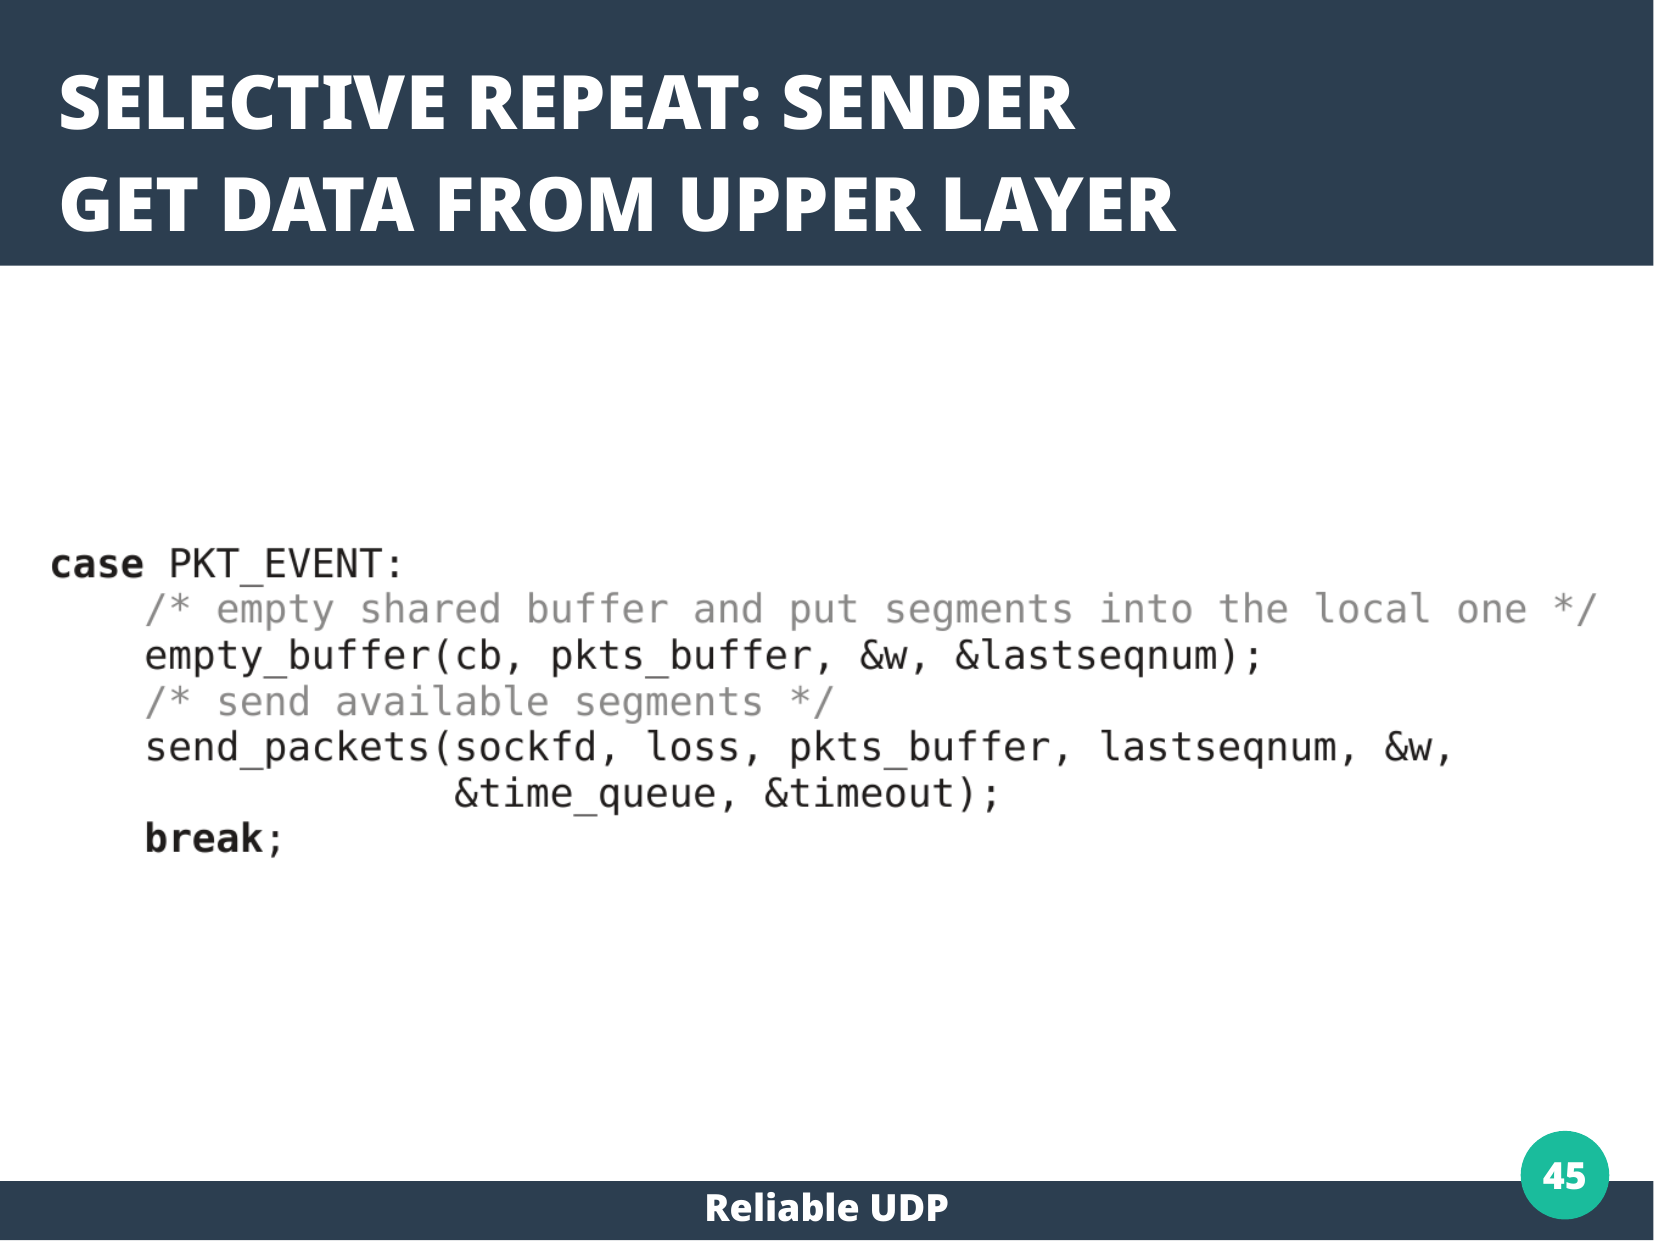

# SELECTIVE REPEAT: SENDER GET DATA FROM UPPER LAYER
45
Reliable UDP